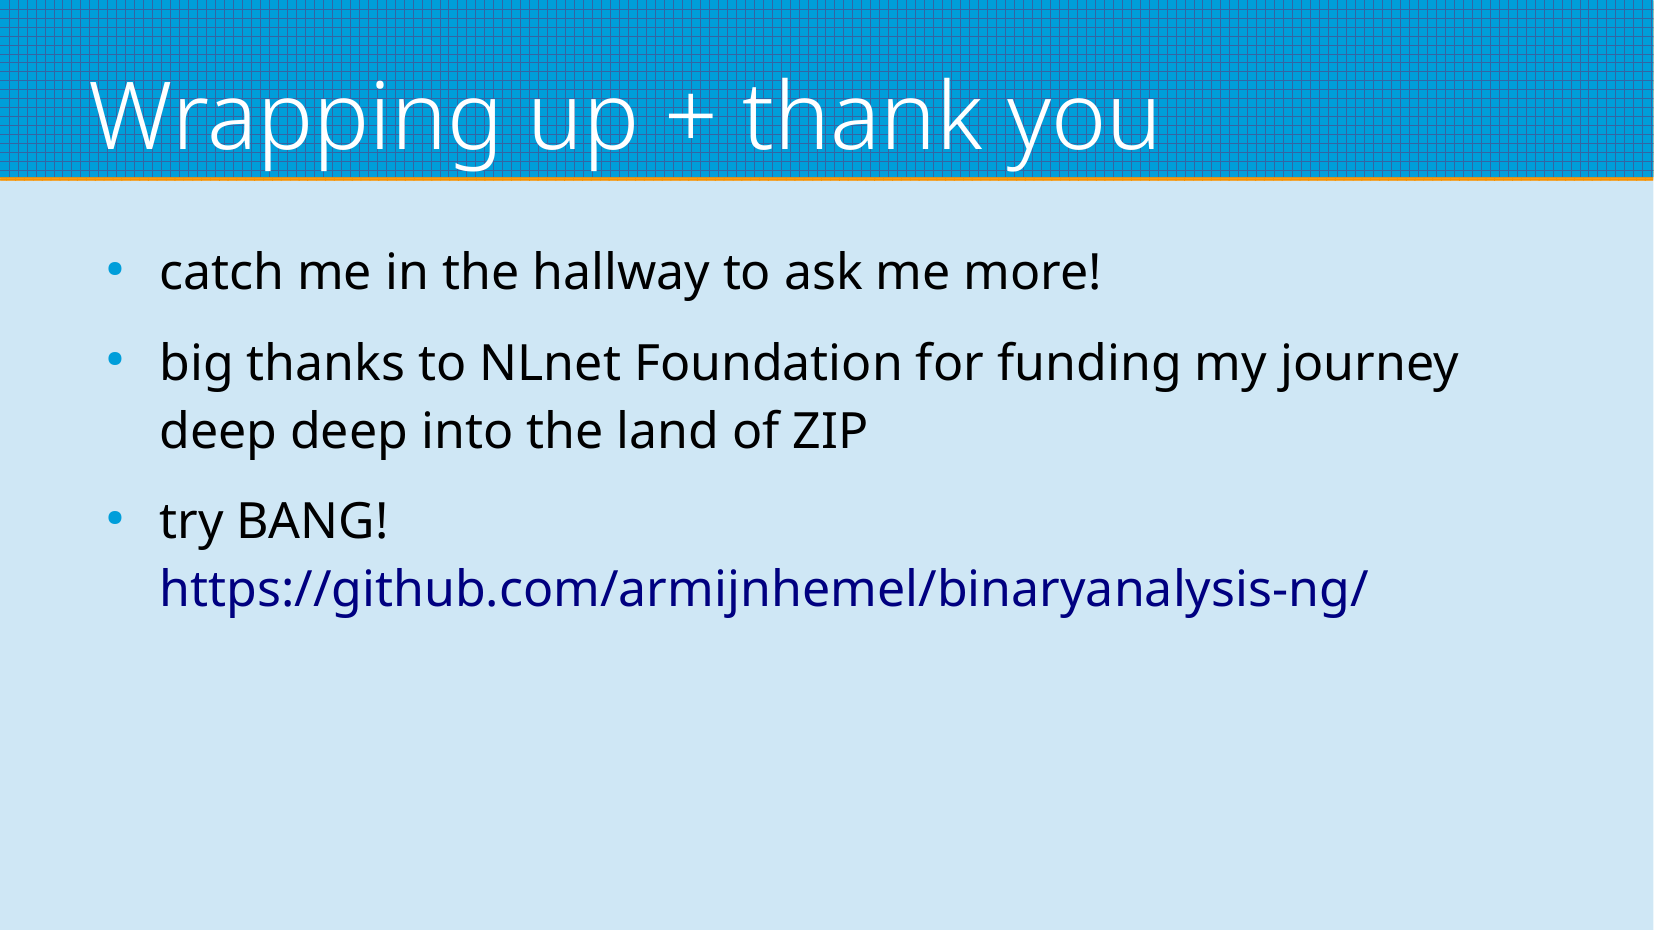

# Wrapping up + thank you
catch me in the hallway to ask me more!
big thanks to NLnet Foundation for funding my journey deep deep into the land of ZIP
try BANG! https://github.com/armijnhemel/binaryanalysis-ng/